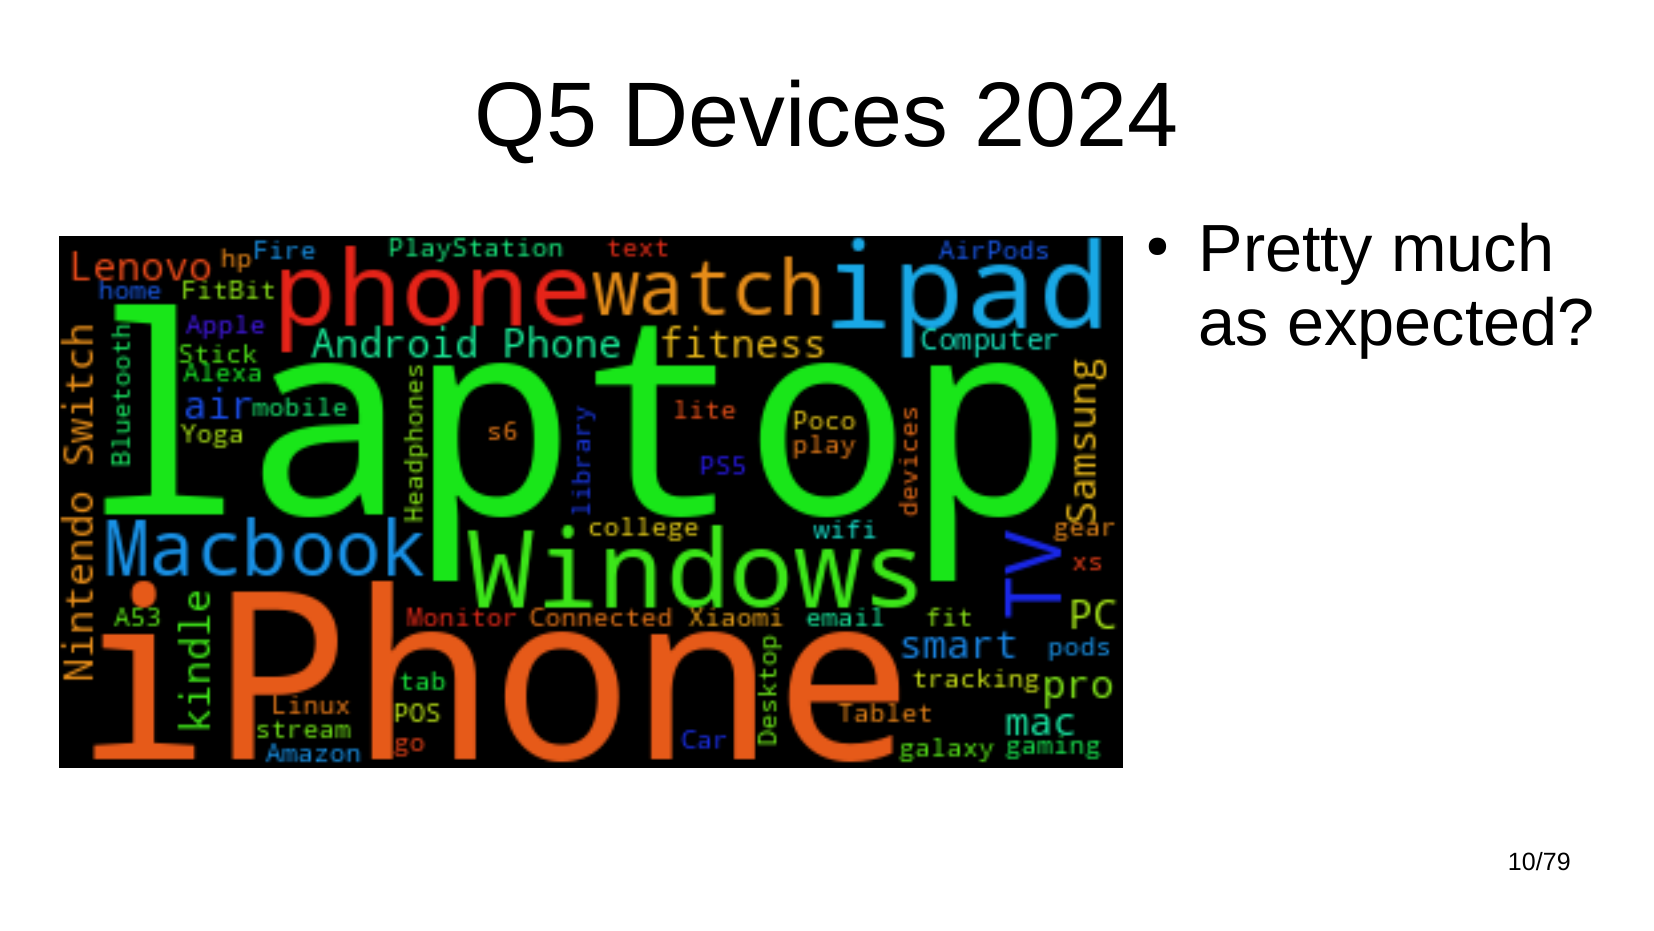

# Q5 Devices 2024
Pretty much as expected?
10